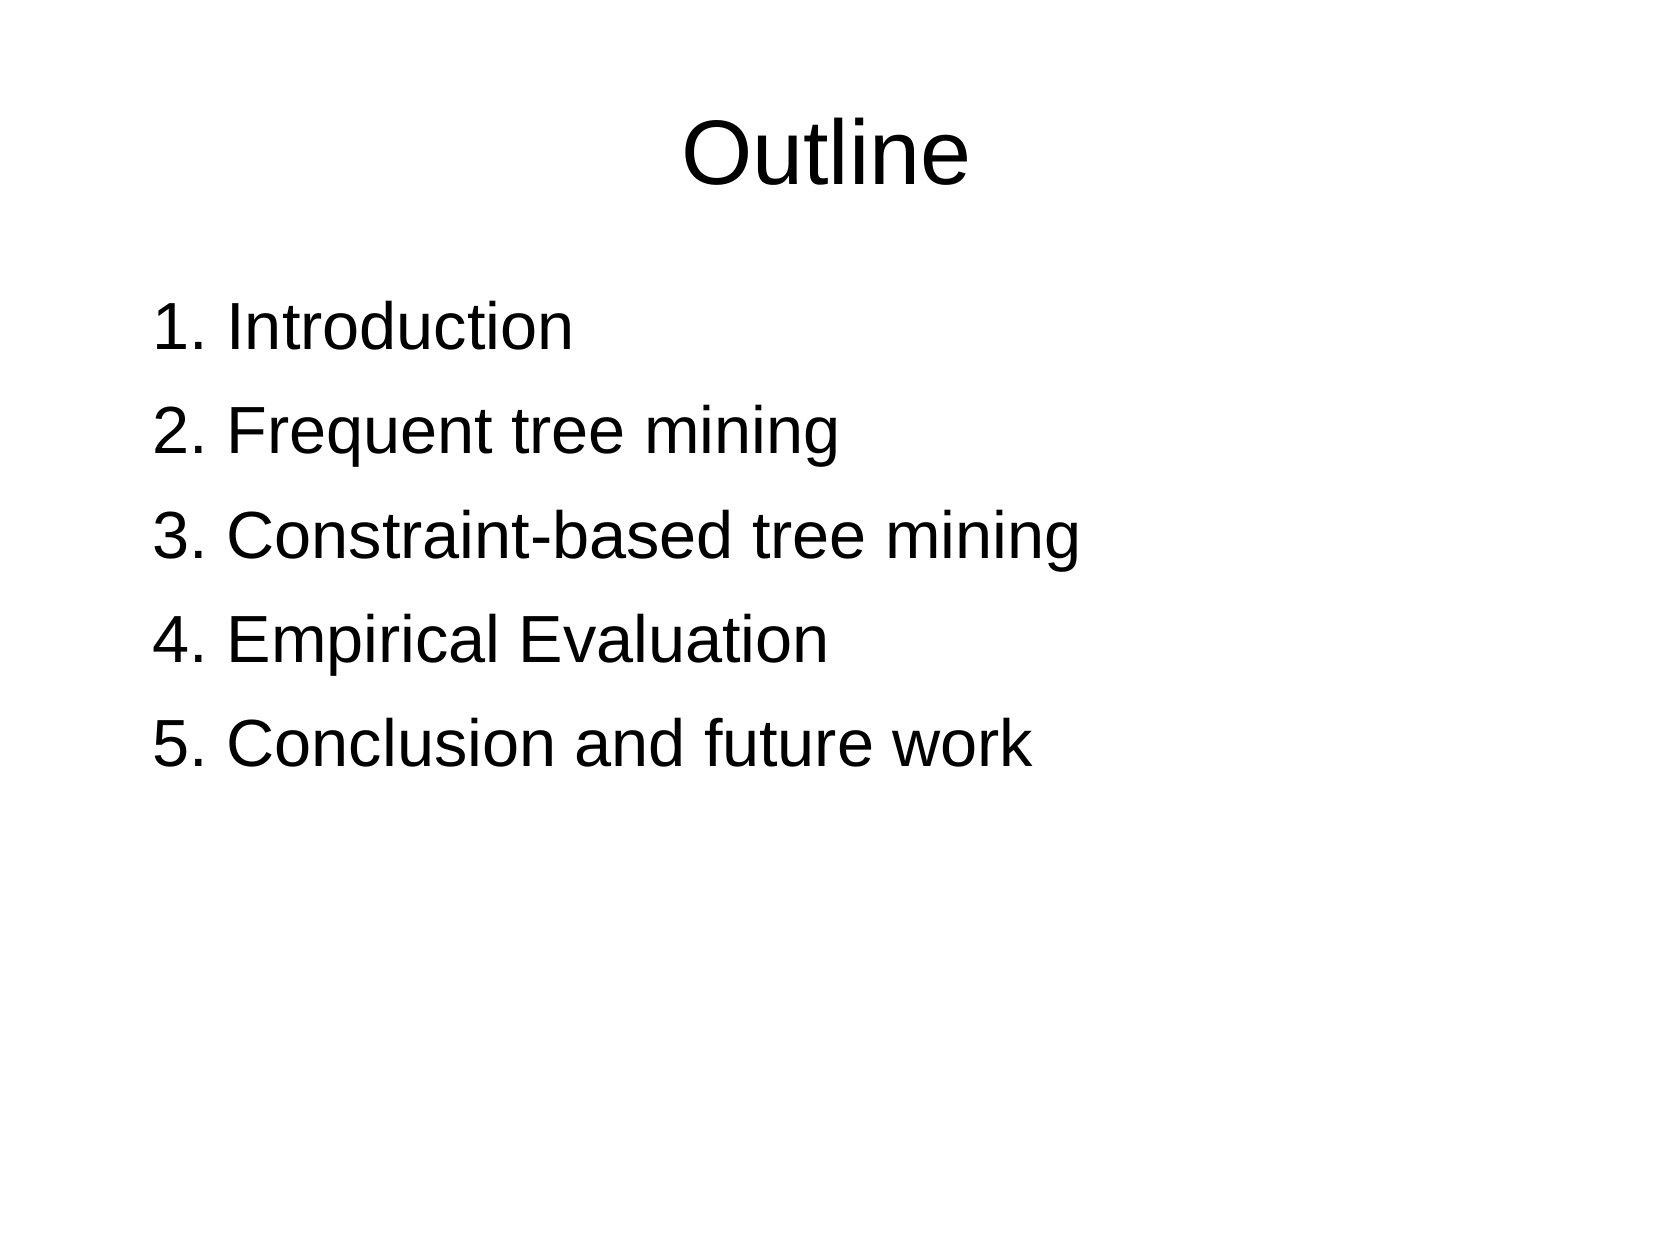

# Outline
 Introduction
 Frequent tree mining
 Constraint-based tree mining
 Empirical Evaluation
 Conclusion and future work
2